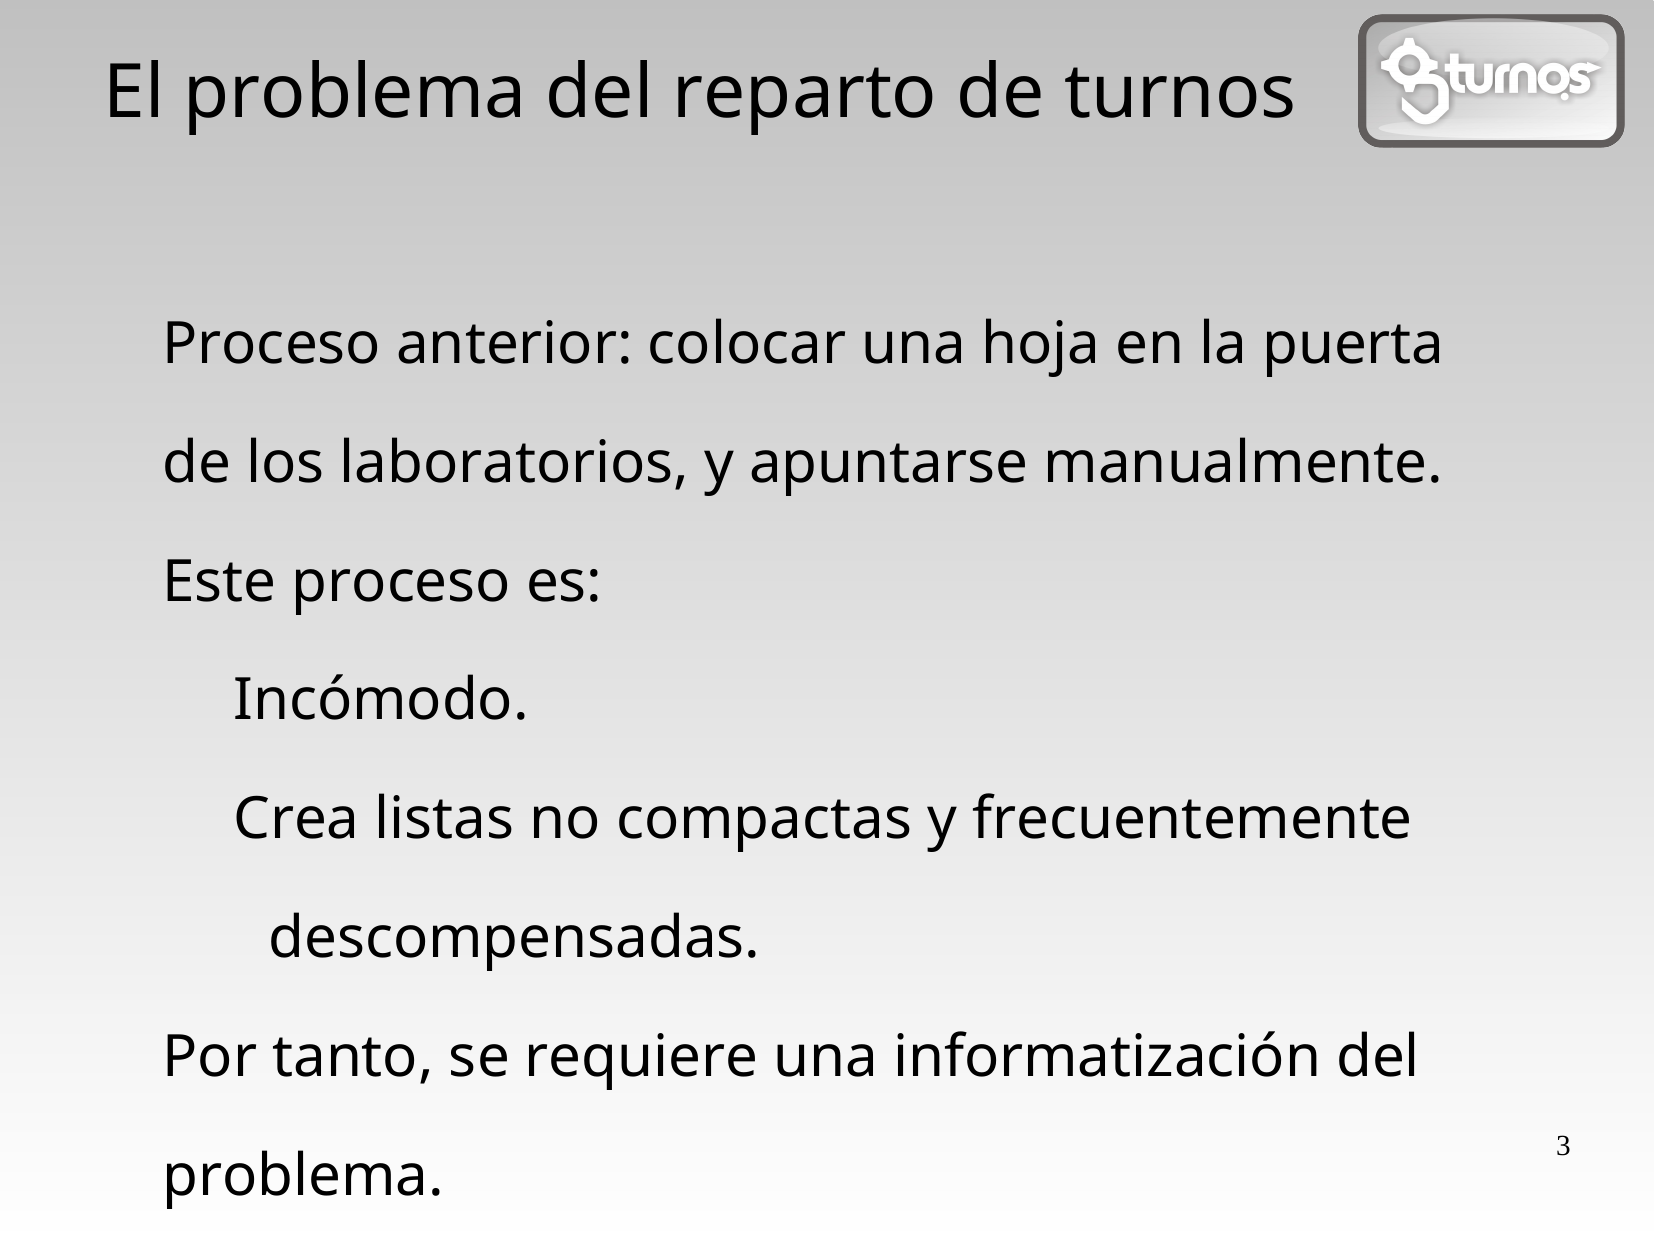

El problema del reparto de turnos
Proceso anterior: colocar una hoja en la puerta de los laboratorios, y apuntarse manualmente.
Este proceso es:
Incómodo.
Crea listas no compactas y frecuentemente descompensadas.
Por tanto, se requiere una informatización del problema.
3